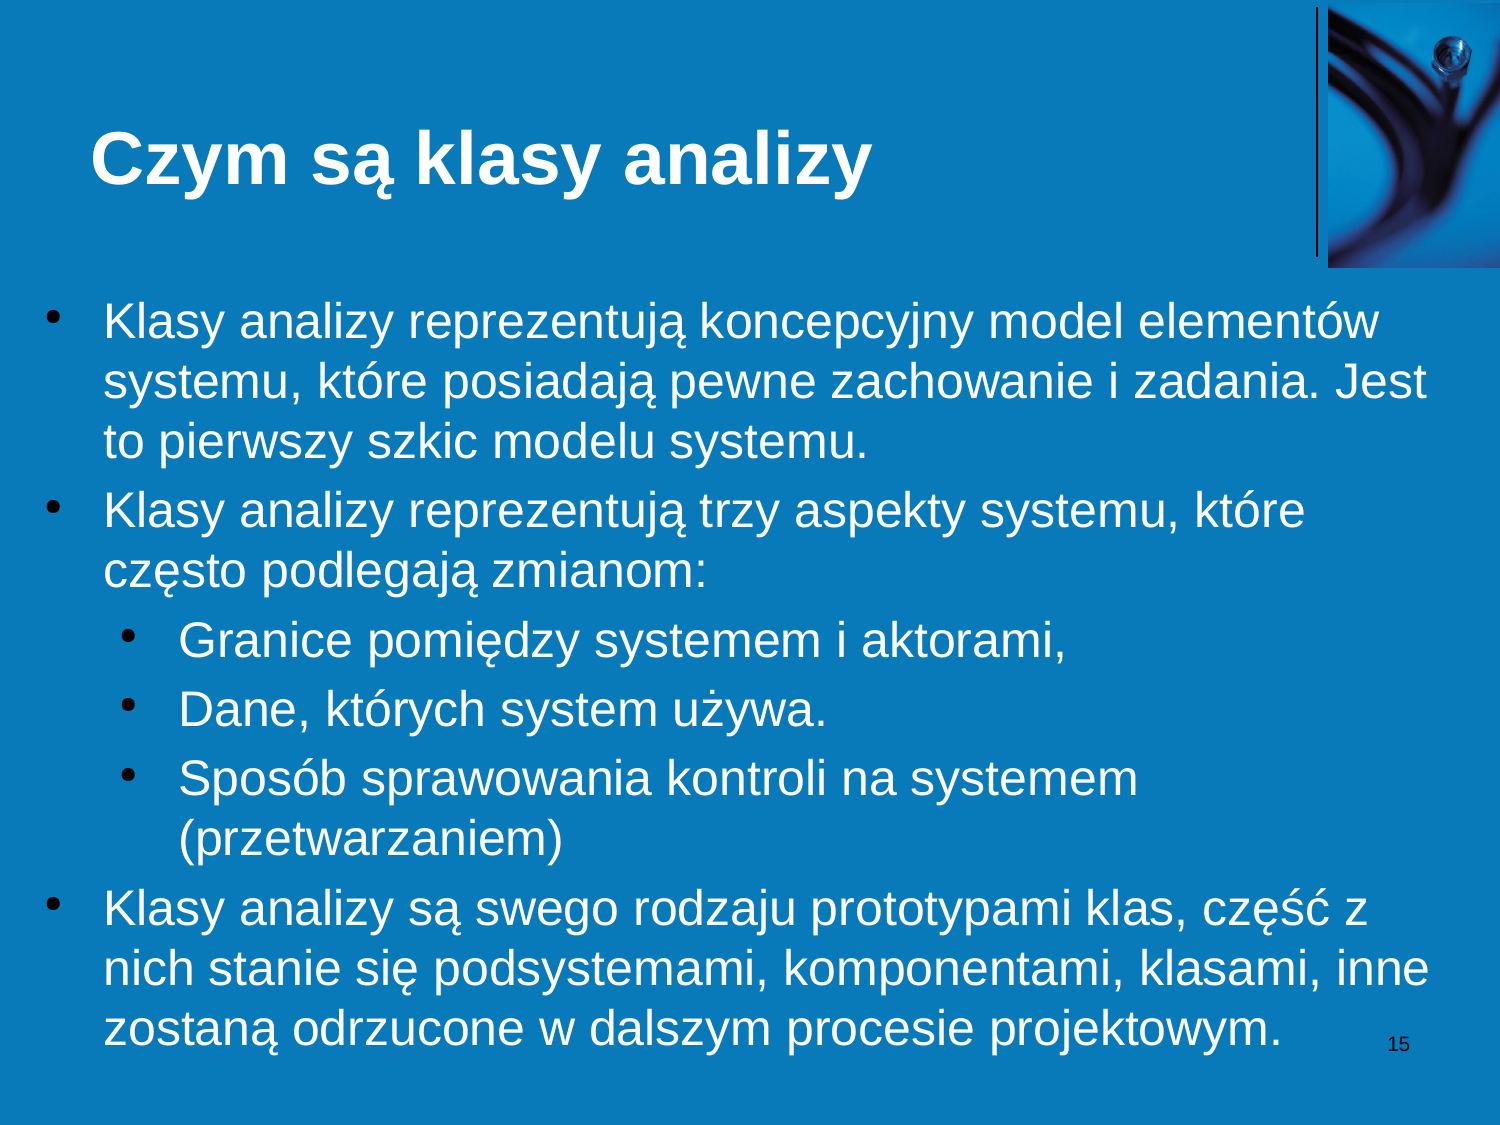

# Czym są klasy analizy
Klasy analizy reprezentują koncepcyjny model elementów systemu, które posiadają pewne zachowanie i zadania. Jest to pierwszy szkic modelu systemu.
Klasy analizy reprezentują trzy aspekty systemu, które często podlegają zmianom:
Granice pomiędzy systemem i aktorami,
Dane, których system używa.
Sposób sprawowania kontroli na systemem (przetwarzaniem)
Klasy analizy są swego rodzaju prototypami klas, część z nich stanie się podsystemami, komponentami, klasami, inne zostaną odrzucone w dalszym procesie projektowym.
15